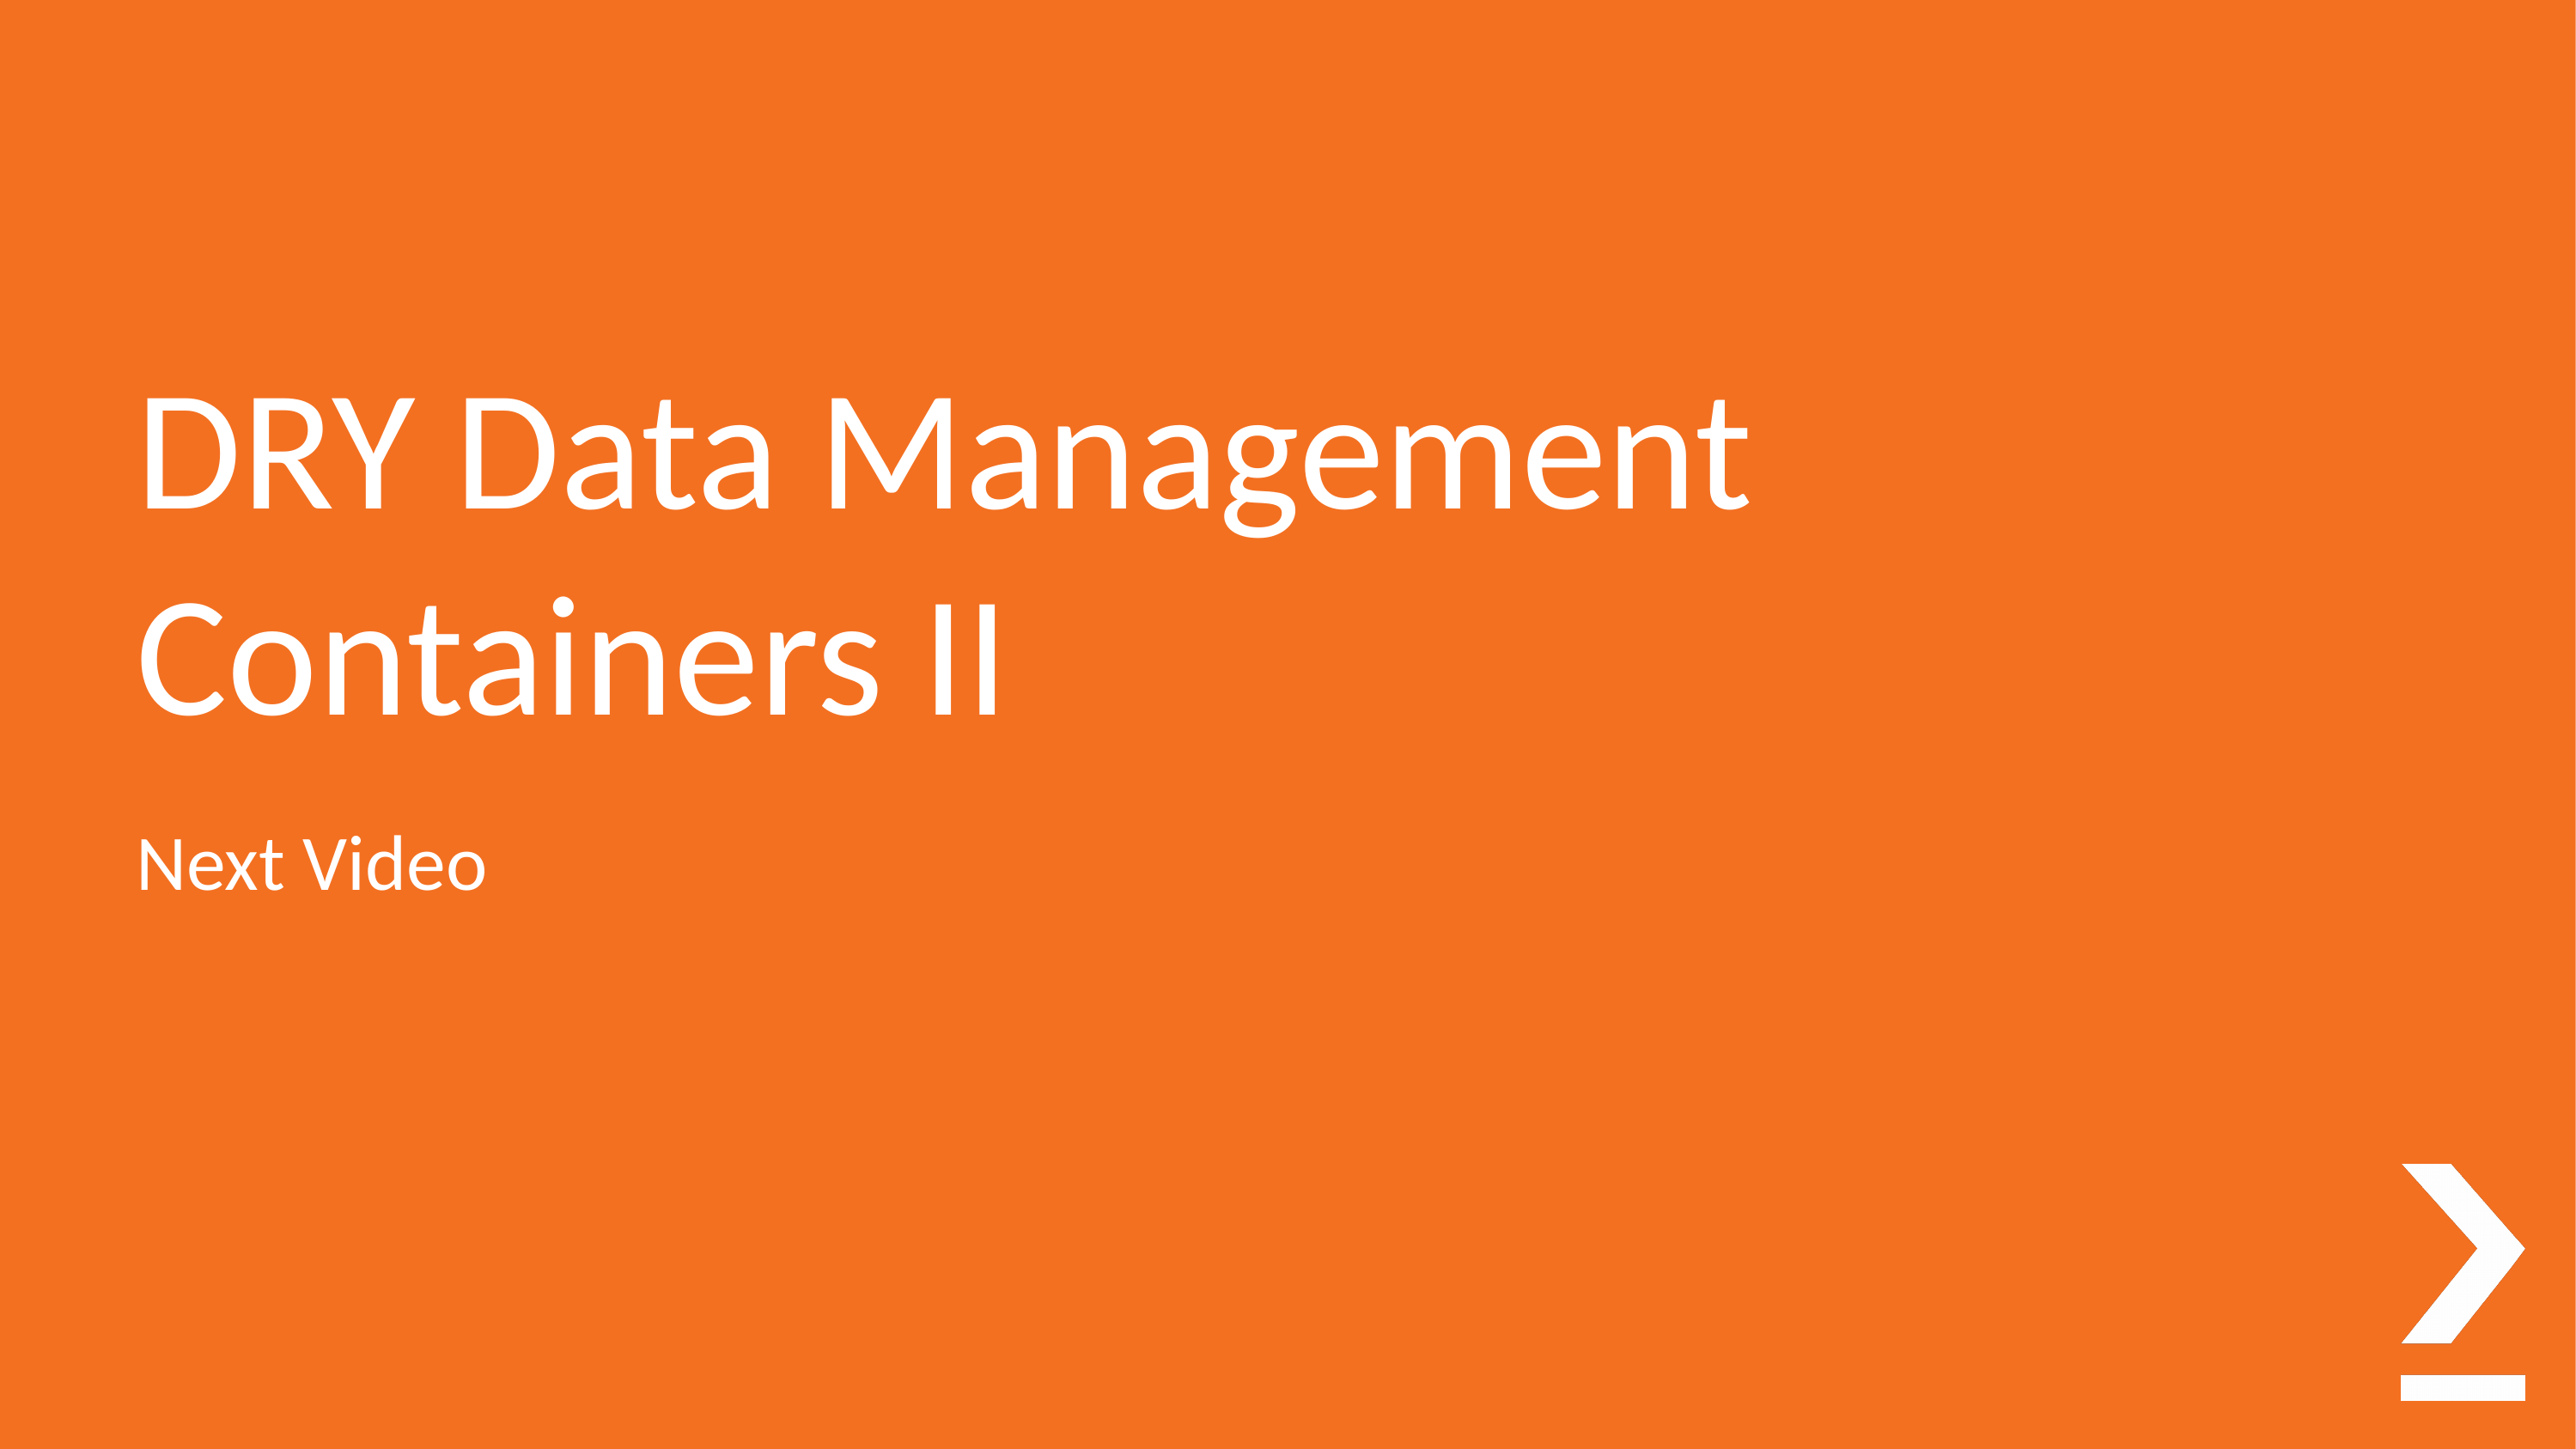

# DRY Data Management Containers II
Next Video